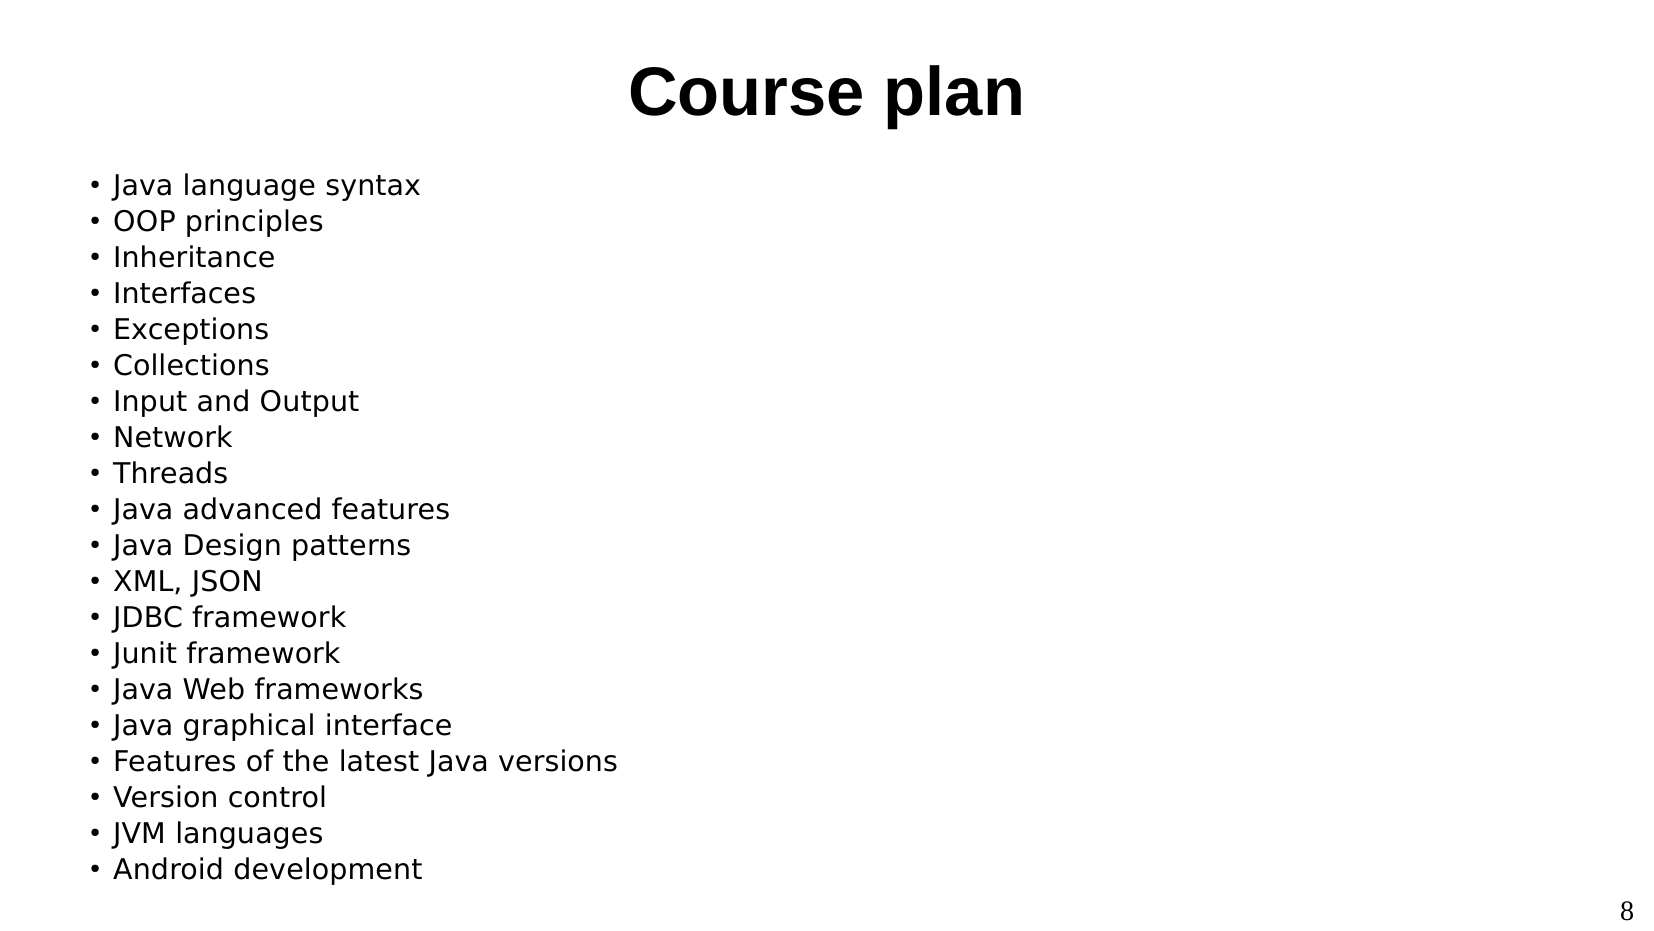

# Course plan
Java language syntax
OOP principles
Inheritance
Interfaces
Exceptions
Collections
Input and Output
Network
Threads
Java advanced features
Java Design patterns
XML, JSON
JDBC framework
Junit framework
Java Web frameworks
Java graphical interface
Features of the latest Java versions
Version control
JVM languages
Android development